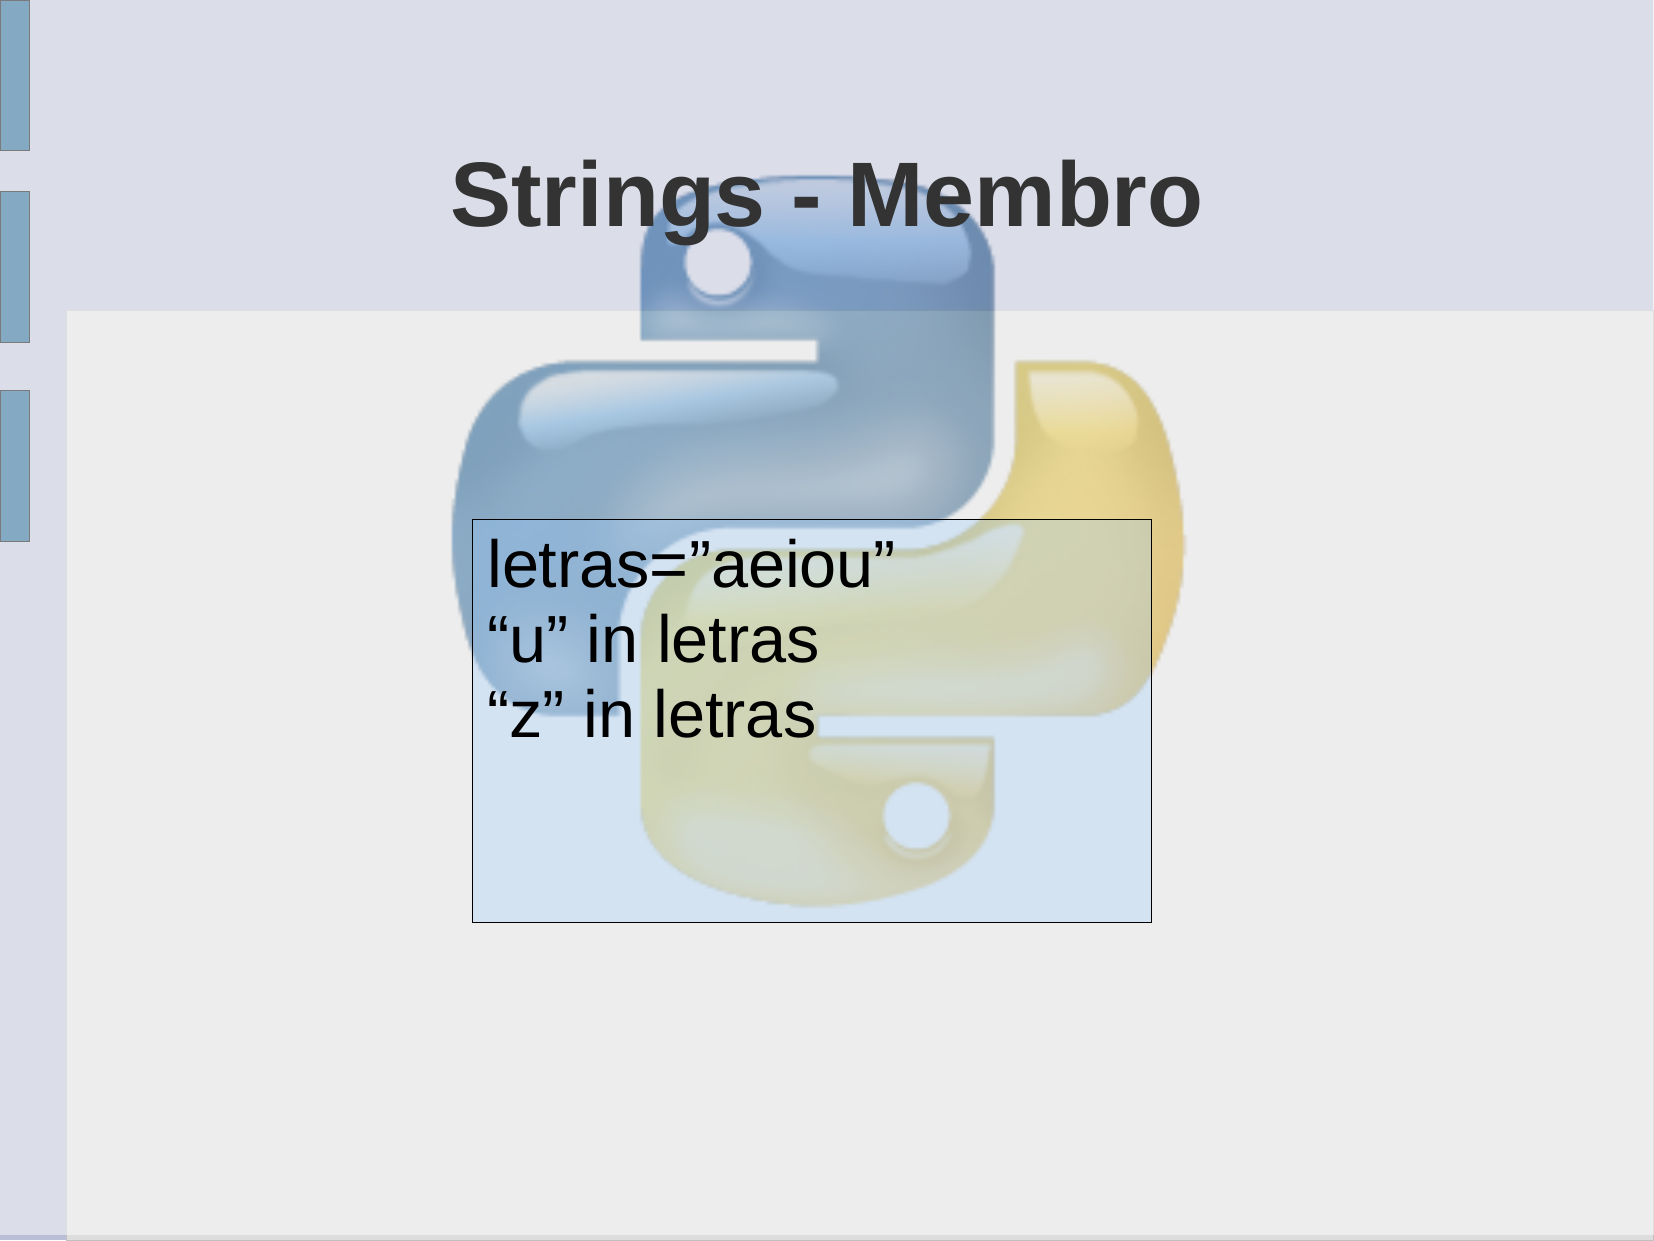

# Strings - Membro
letras=”aeiou”
“u” in letras
“z” in letras